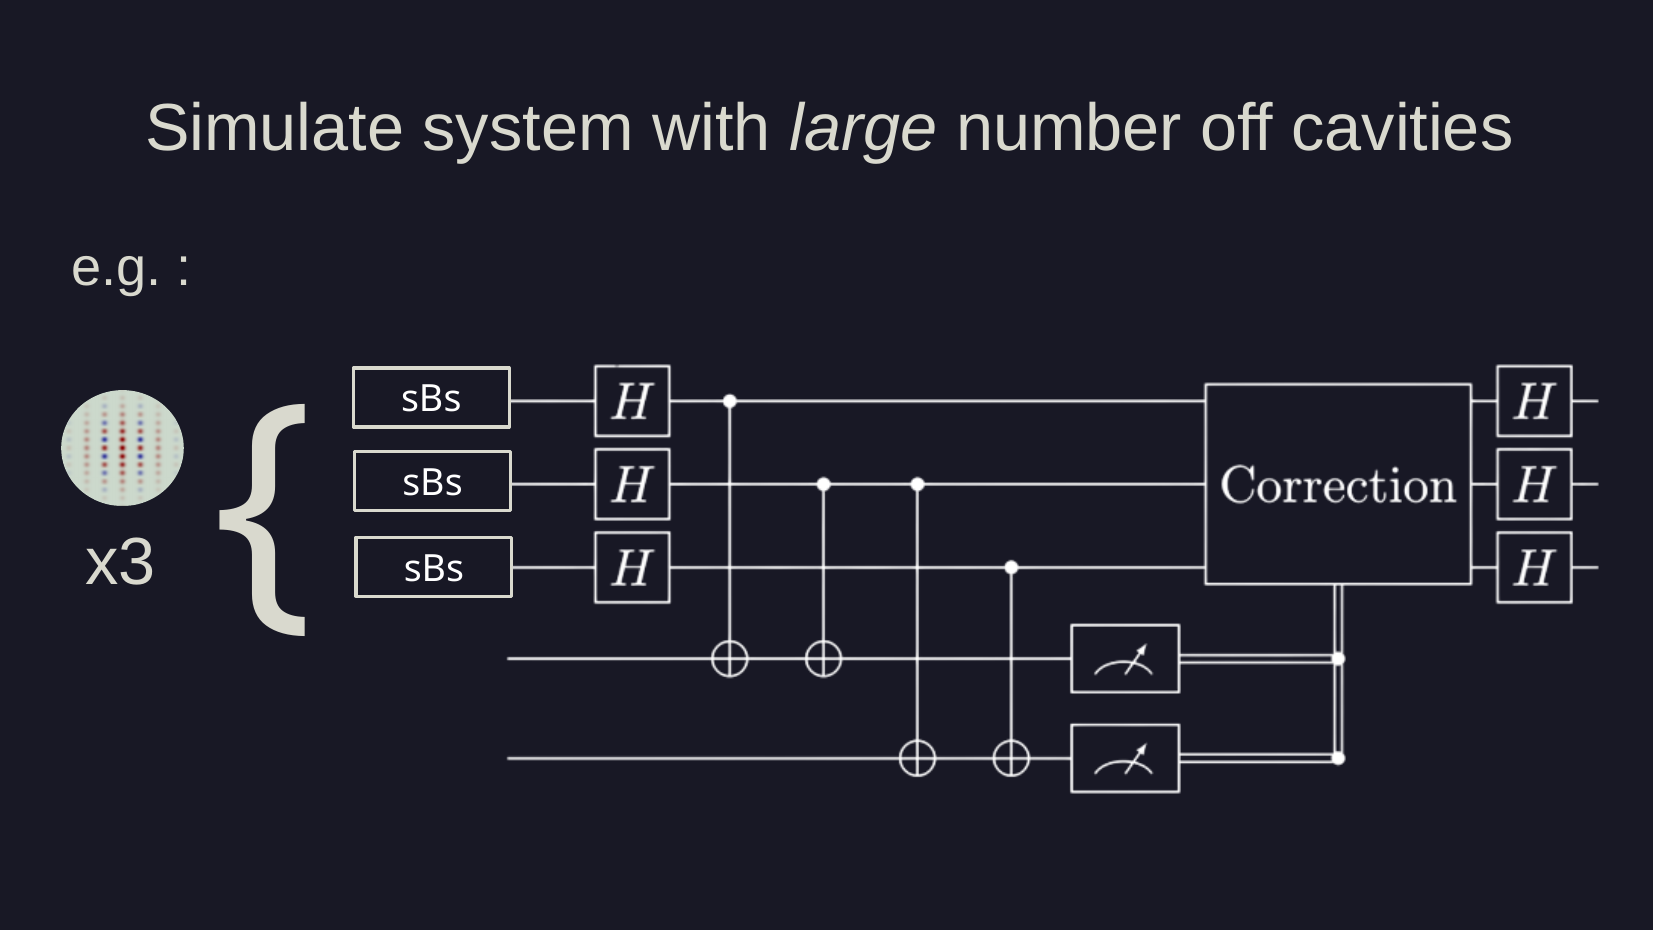

Simulate system with large number off cavities
e.g. :
{
sBs
sBs
x3
sBs